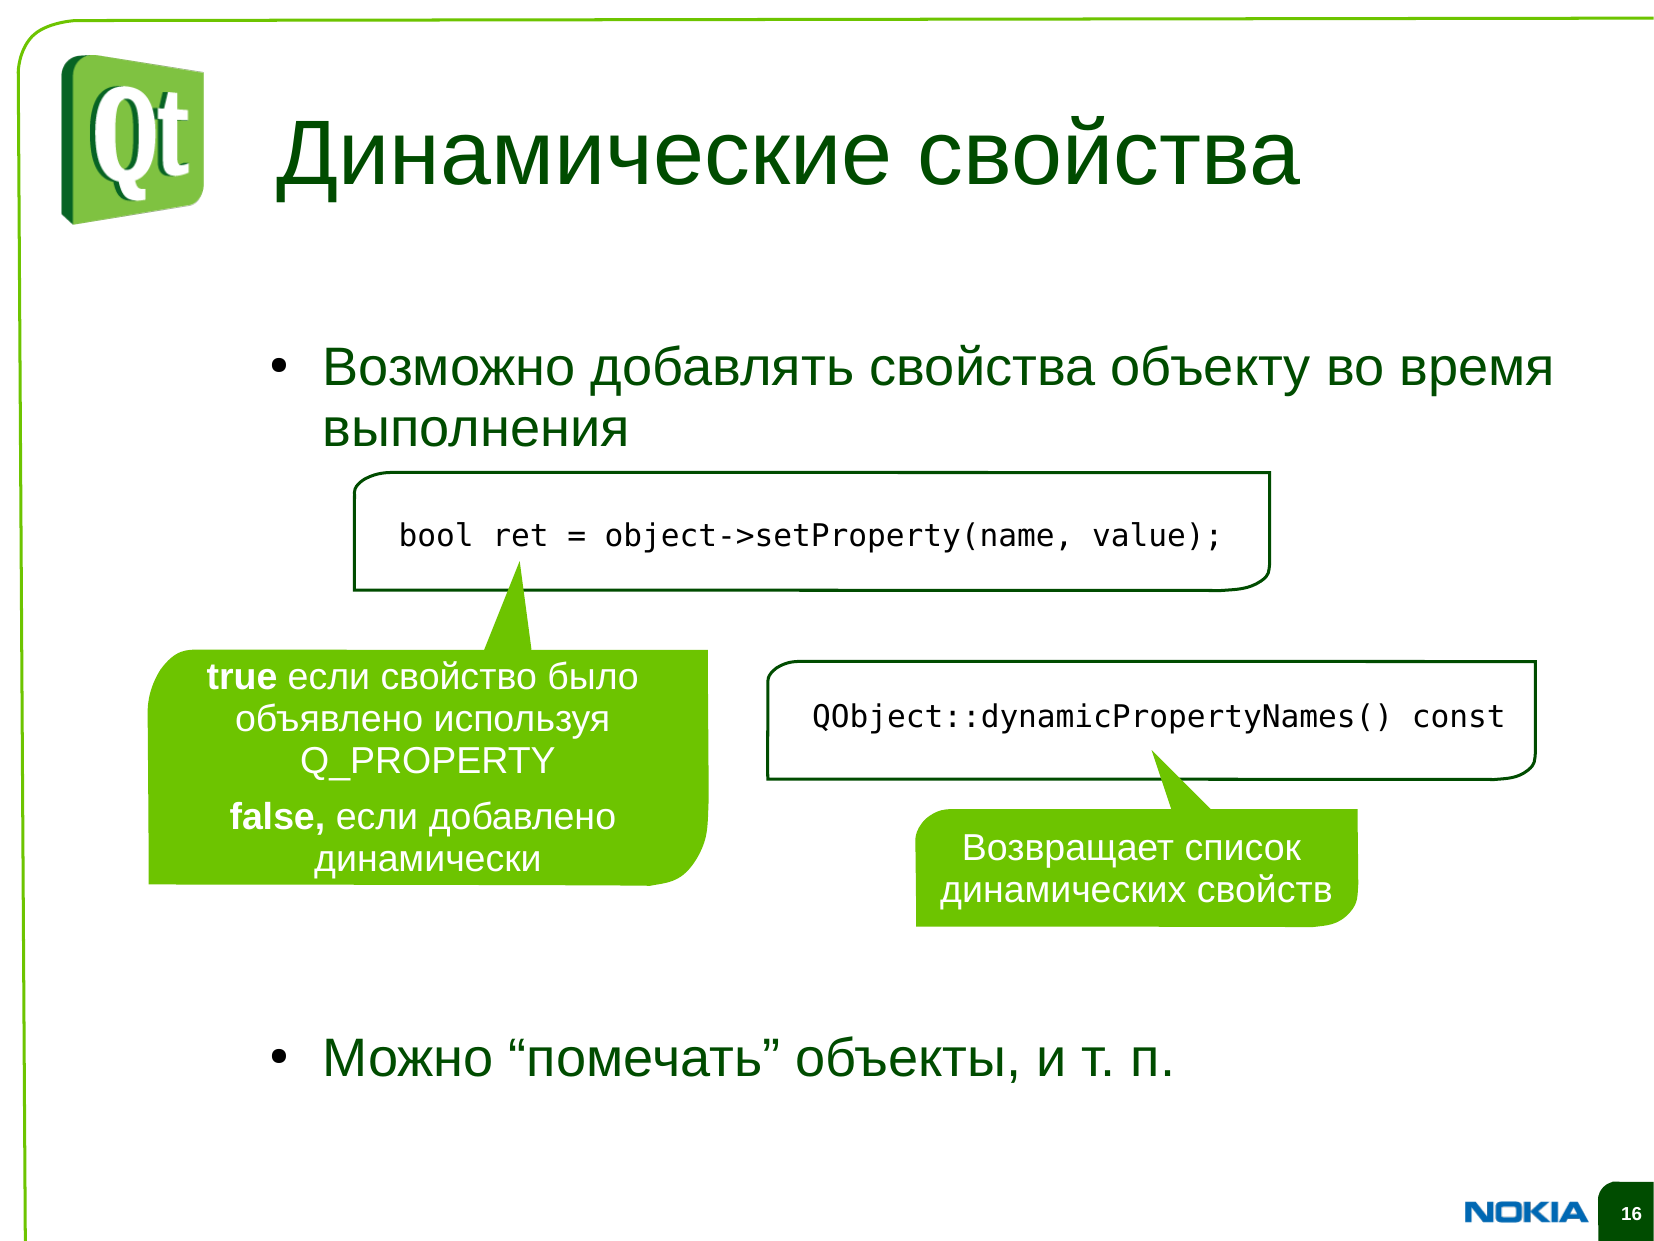

# Динамические свойства
Возможно добавлять свойства объекту во время выполнения
Можно “помечать” объекты, и т. п.
bool ret = object->setProperty(name, value);
true если свойство было
объявлено используя
Q_PROPERTY
false, если добавлено
динамически
QObject::dynamicPropertyNames() const
Возвращает список
динамических свойств